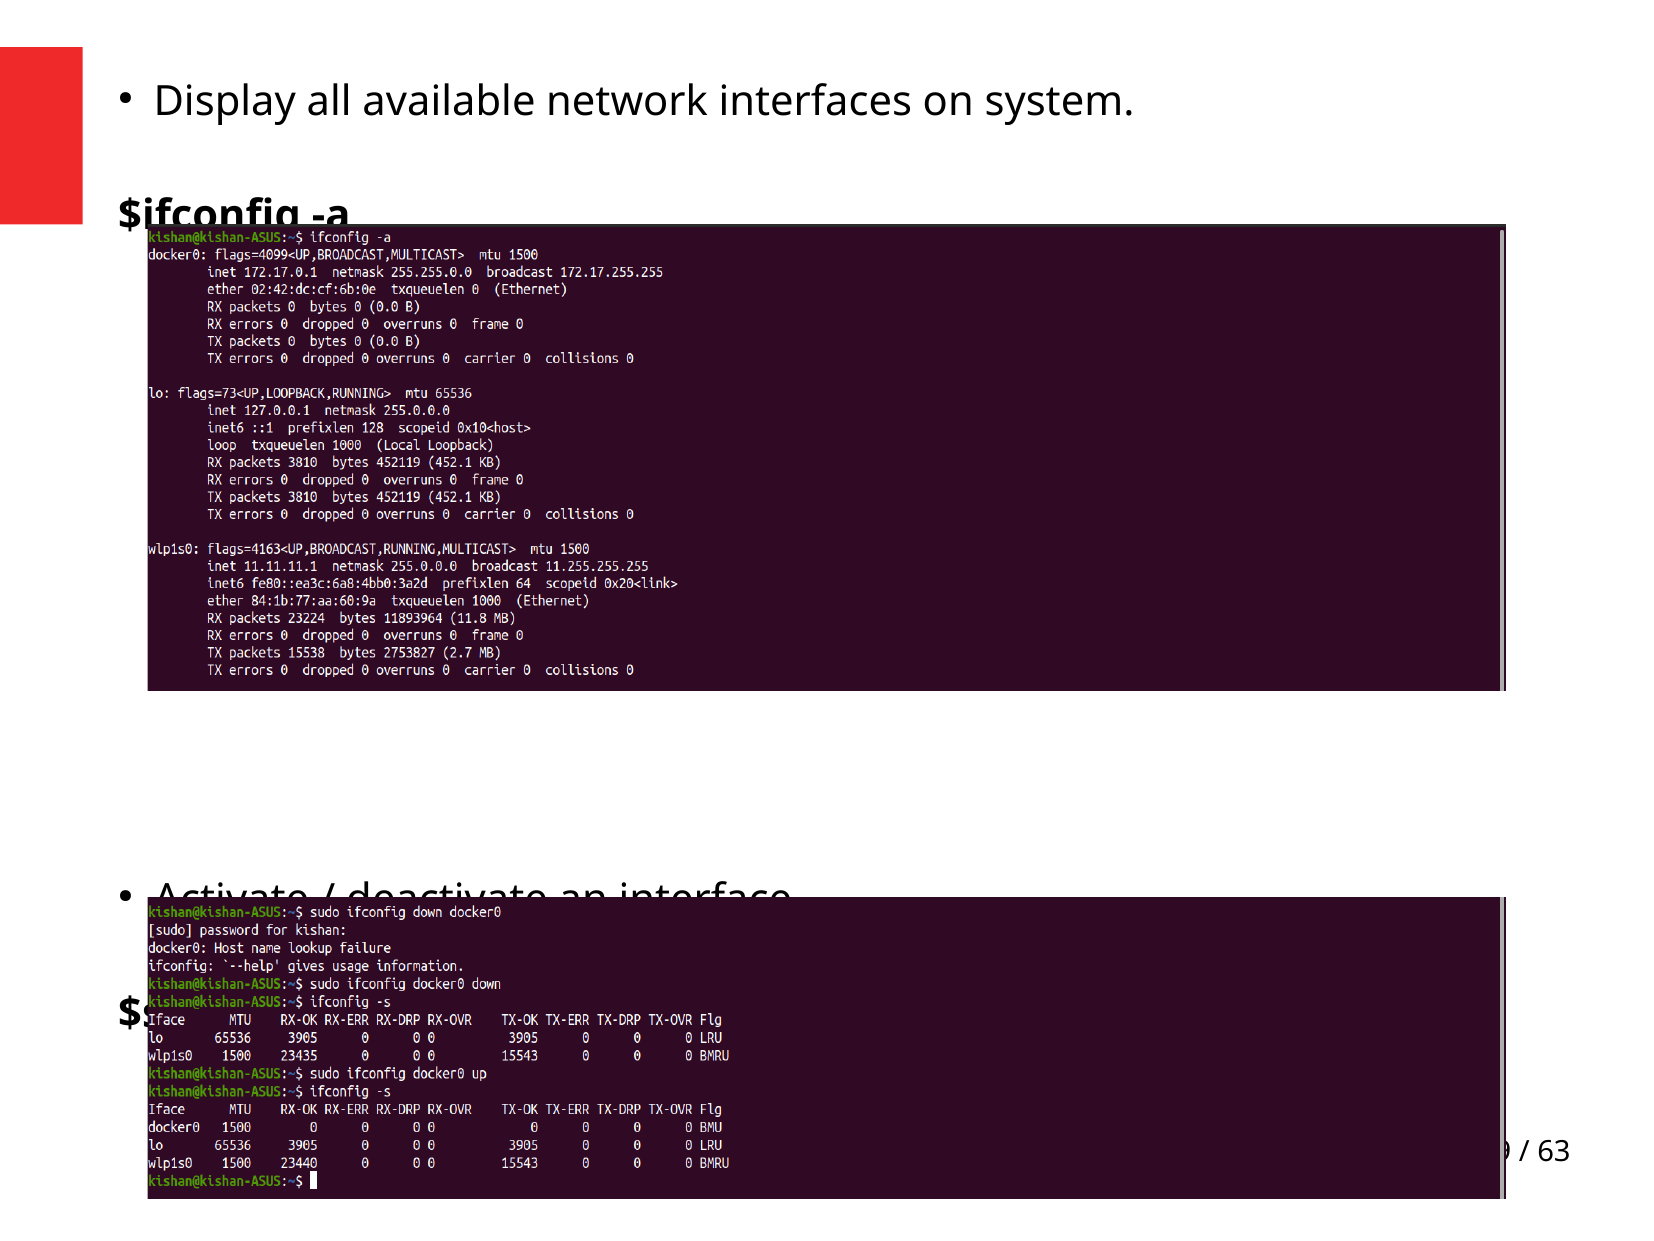

# Display all available network interfaces on system.
$ifconfig -a
Activate / deactivate an interface.
$sudo ifconfig docker0 down/up
49